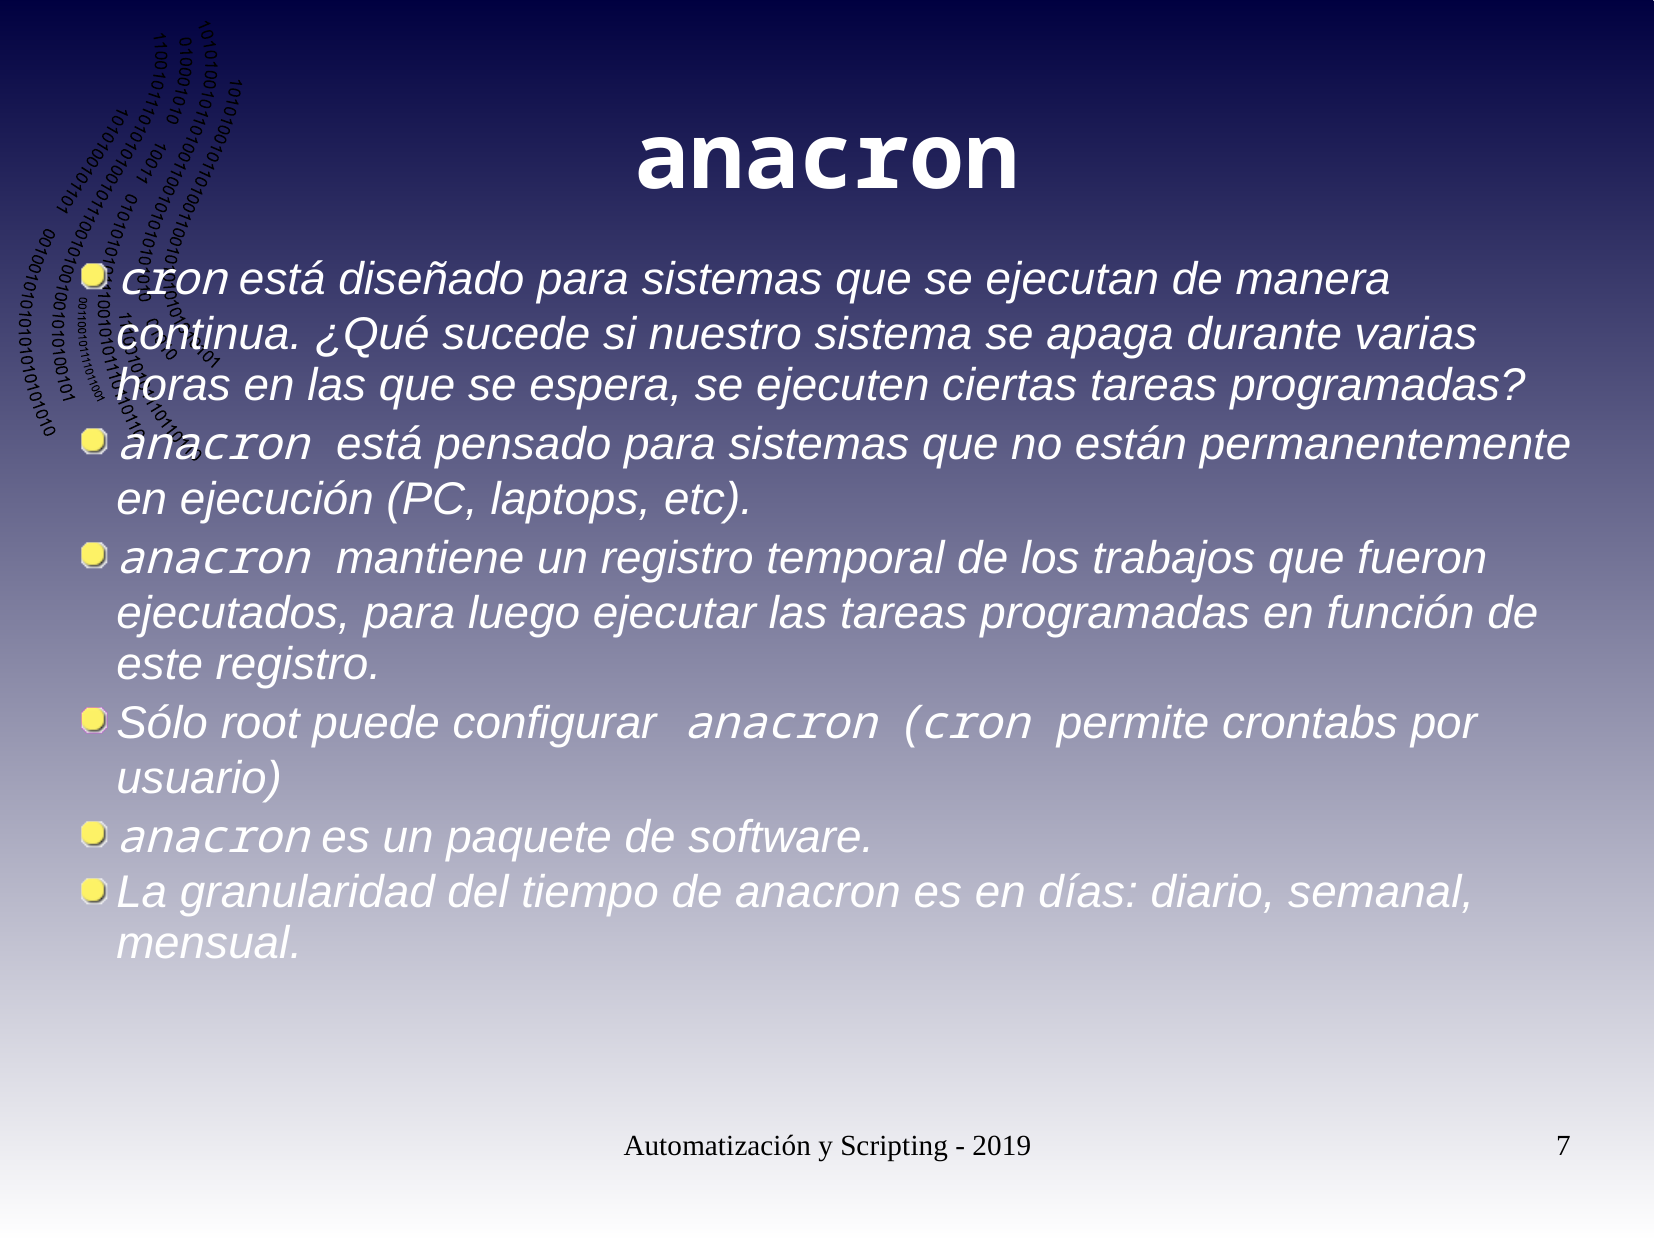

# anacron
cron está diseñado para sistemas que se ejecutan de manera continua. ¿Qué sucede si nuestro sistema se apaga durante varias horas en las que se espera, se ejecuten ciertas tareas programadas?
anacron está pensado para sistemas que no están permanentemente en ejecución (PC, laptops, etc).
anacron mantiene un registro temporal de los trabajos que fueron ejecutados, para luego ejecutar las tareas programadas en función de este registro.
Sólo root puede configurar anacron (cron permite crontabs por usuario)
anacron es un paquete de software.
La granularidad del tiempo de anacron es en días: diario, semanal, mensual.
Automatización y Scripting - 2019
7